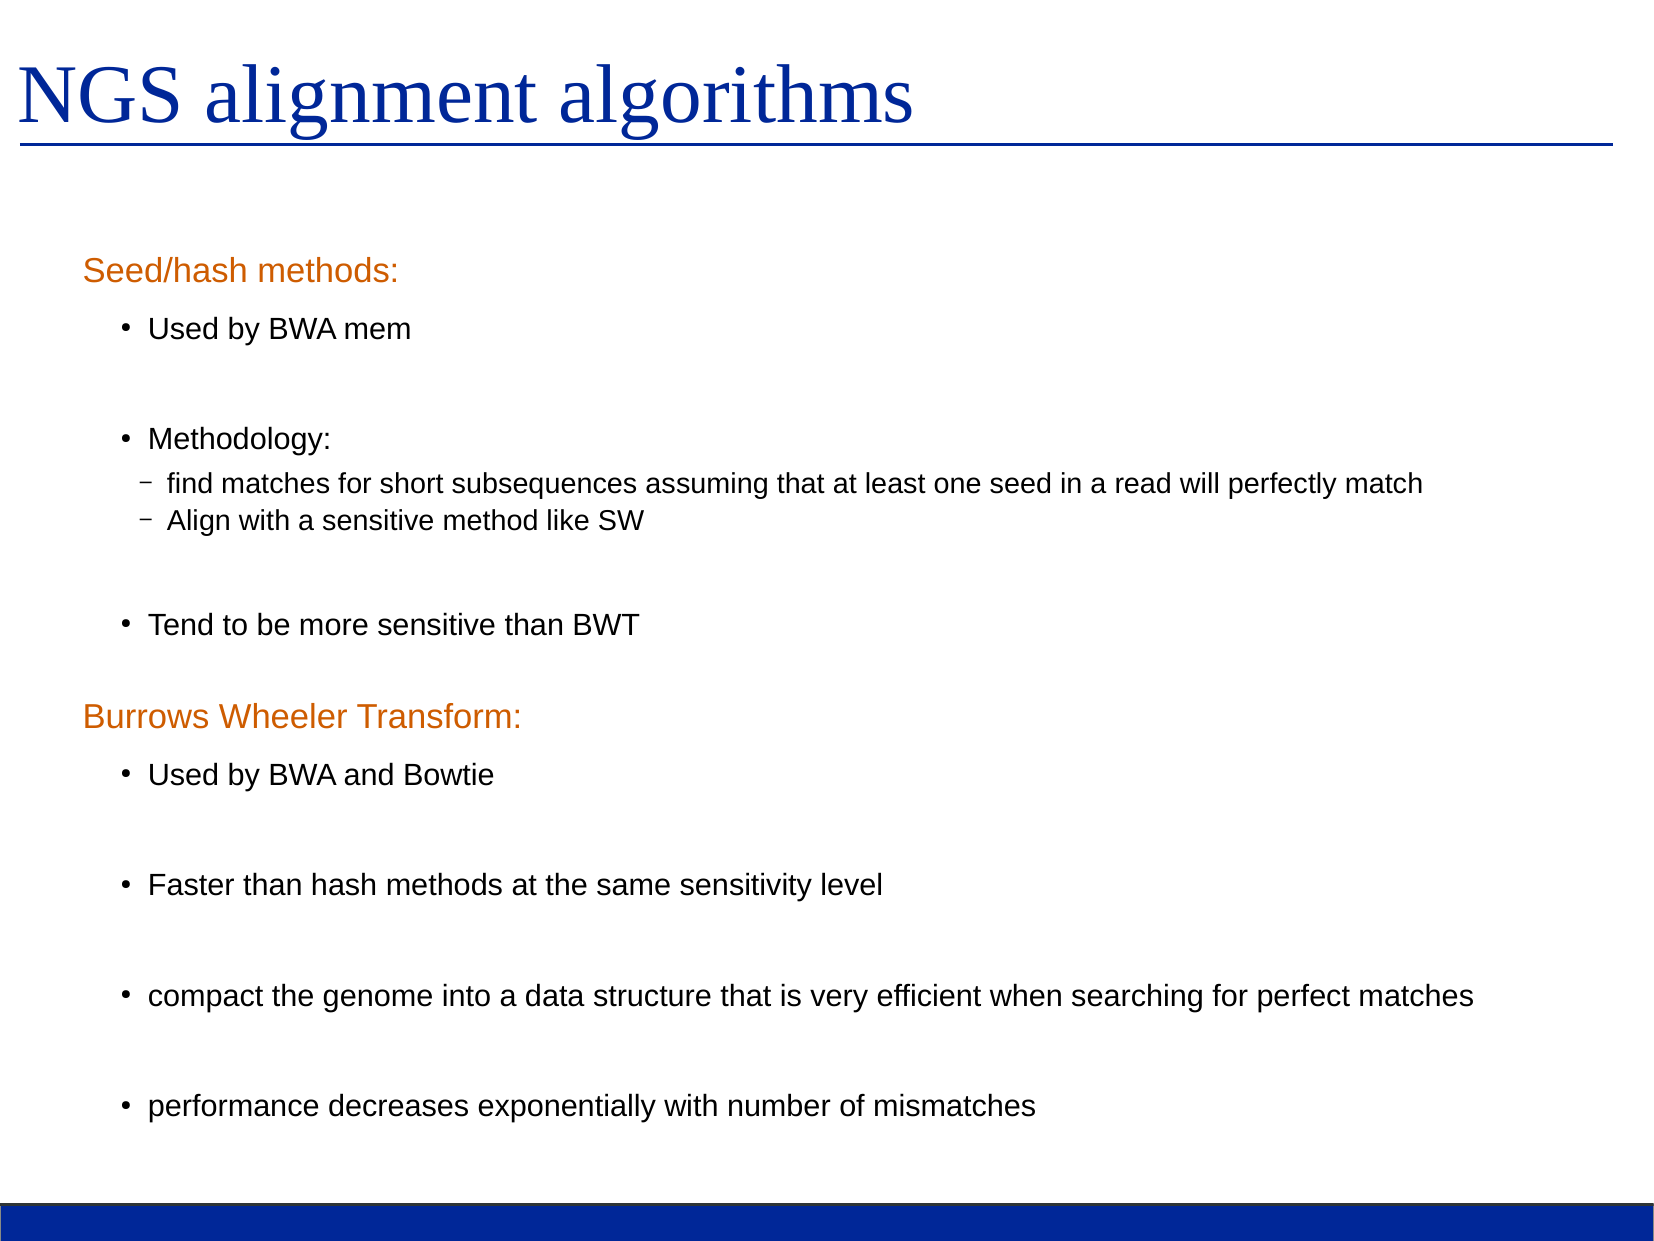

# NGS alignment algorithms
Seed/hash methods:
Used by BWA mem
Methodology:
find matches for short subsequences assuming that at least one seed in a read will perfectly match
Align with a sensitive method like SW
Tend to be more sensitive than BWT
Burrows Wheeler Transform:
Used by BWA and Bowtie
Faster than hash methods at the same sensitivity level
compact the genome into a data structure that is very efficient when searching for perfect matches
performance decreases exponentially with number of mismatches